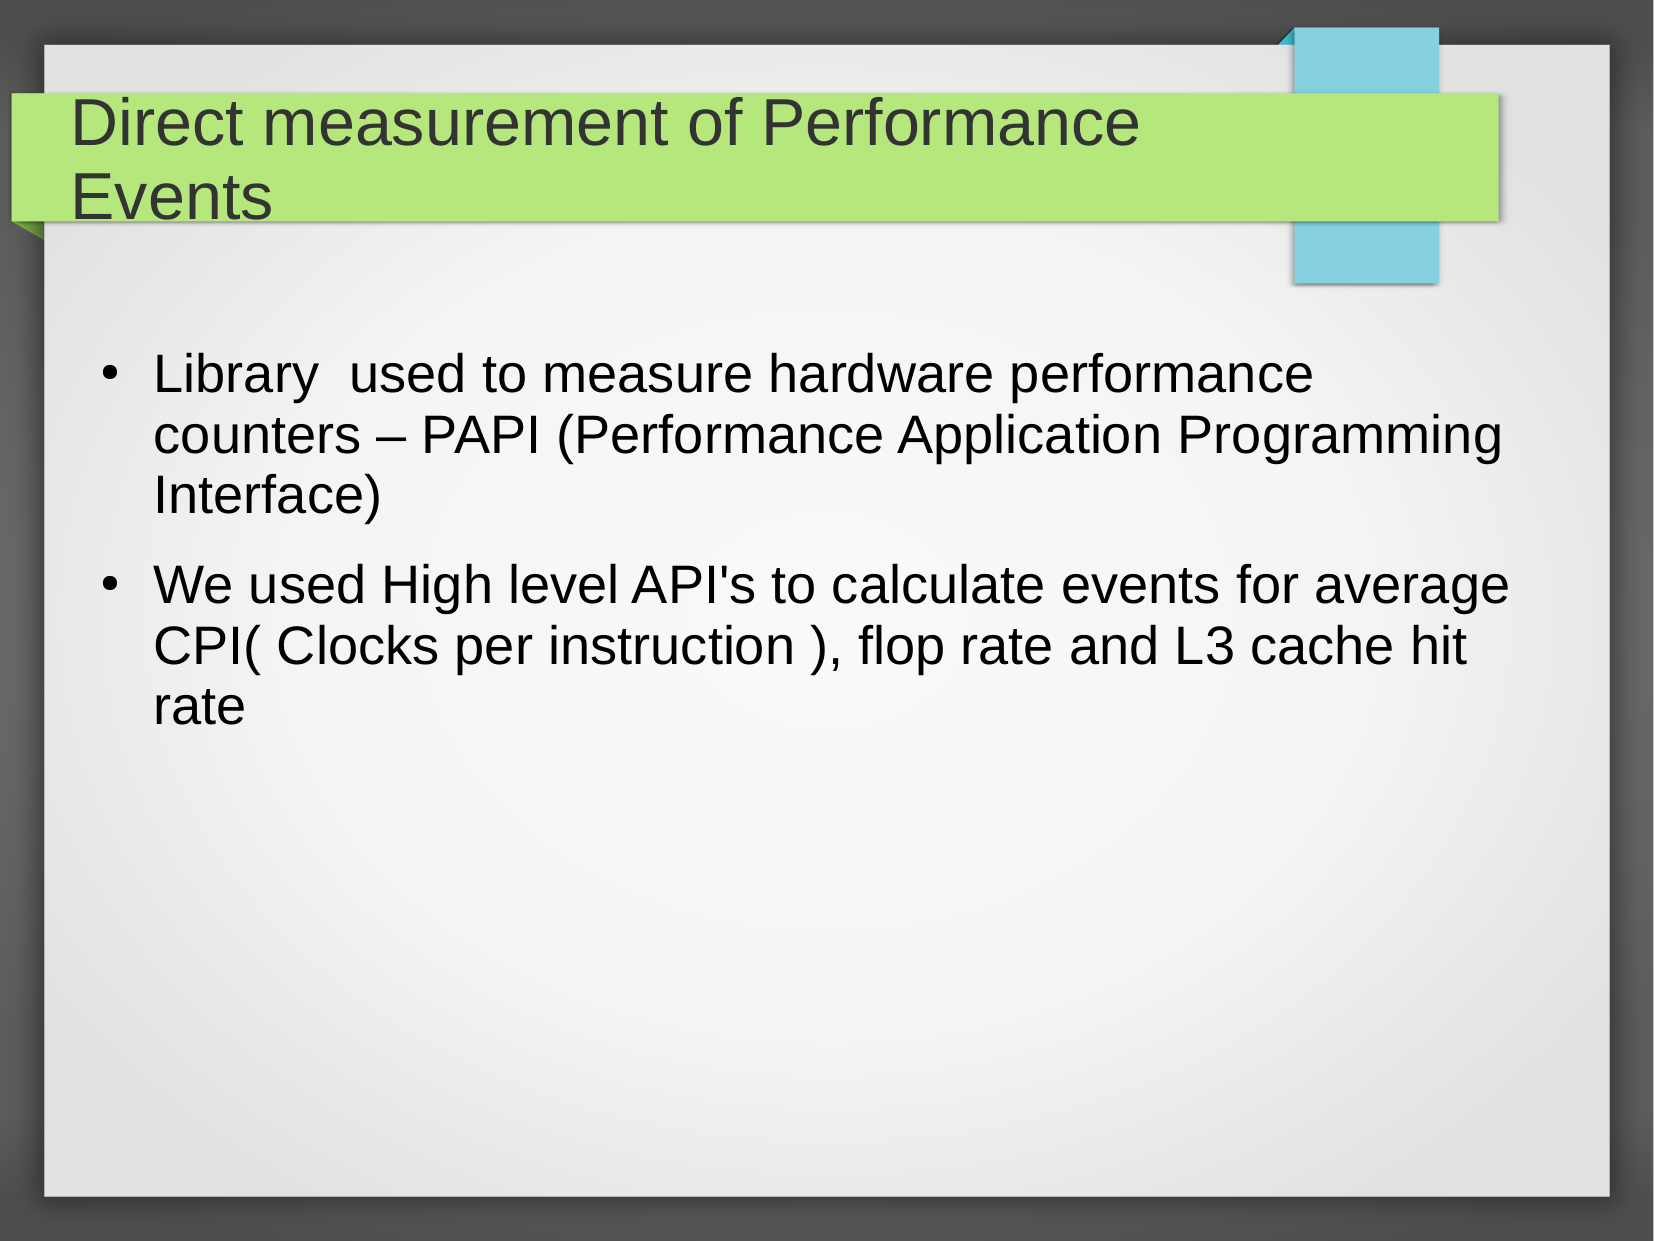

# Direct measurement of Performance Events
Library used to measure hardware performance counters – PAPI (Performance Application Programming Interface)
We used High level API's to calculate events for average CPI( Clocks per instruction ), flop rate and L3 cache hit rate